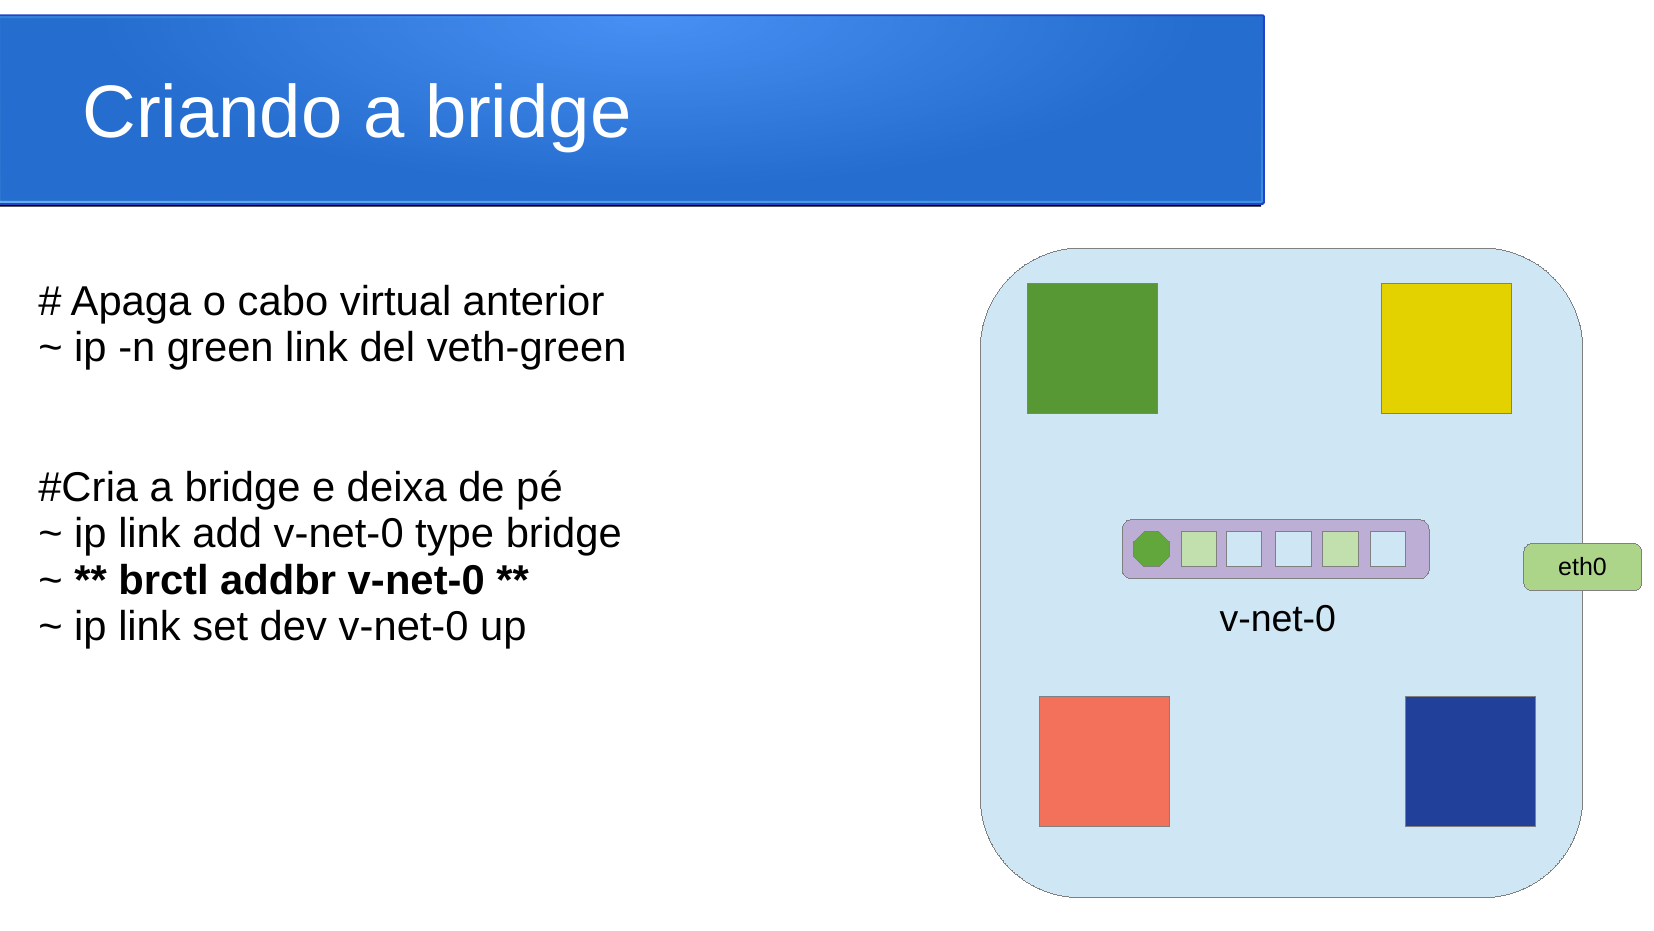

# Criando a bridge
# Apaga o cabo virtual anterior
~ ip -n green link del veth-green
#Cria a bridge e deixa de pé
~ ip link add v-net-0 type bridge
~ ** brctl addbr v-net-0 **
~ ip link set dev v-net-0 up
root@machine~ ip netns exec green ping 192.168.15.2
eth0
root@machine~ ip netns
green
yellow
v-net-0